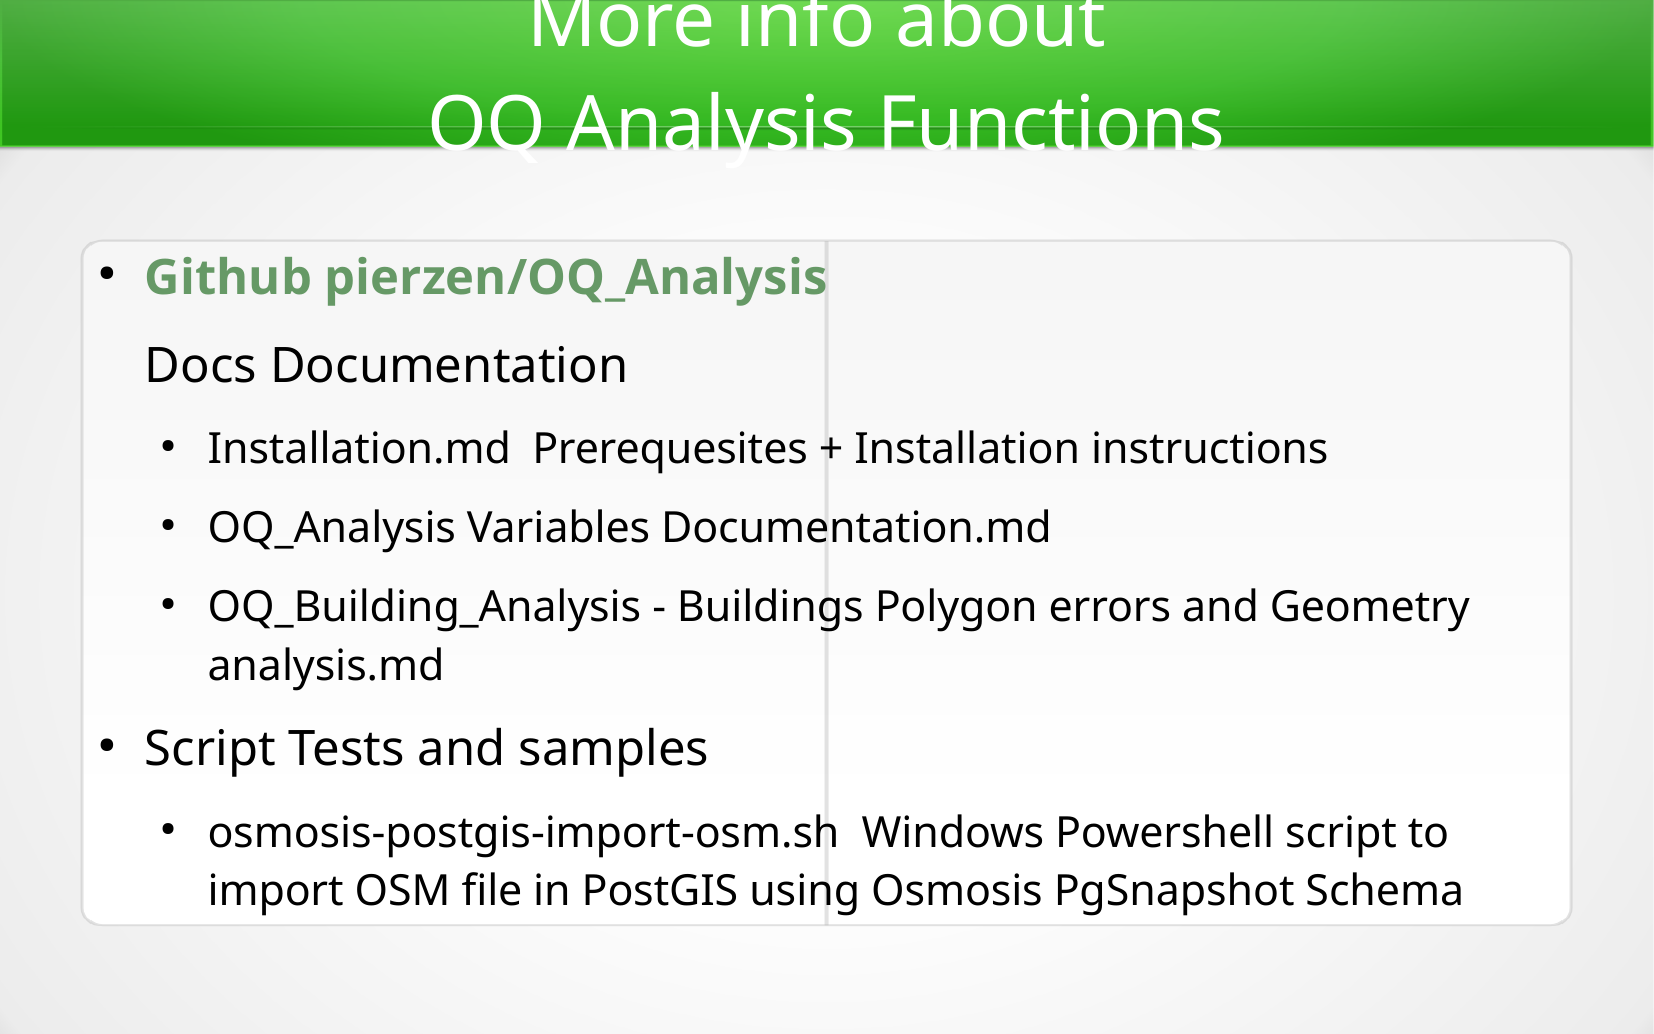

# More info about OQ Analysis Functions
Github pierzen/OQ_Analysis
Docs Documentation
Installation.md 	Prerequesites + Installation instructions
OQ_Analysis Variables Documentation.md
OQ_Building_Analysis - Buildings Polygon errors and Geometry analysis.md
Script Tests and samples
osmosis-postgis-import-osm.sh Windows Powershell script to import OSM file in PostGIS using Osmosis PgSnapshot Schema